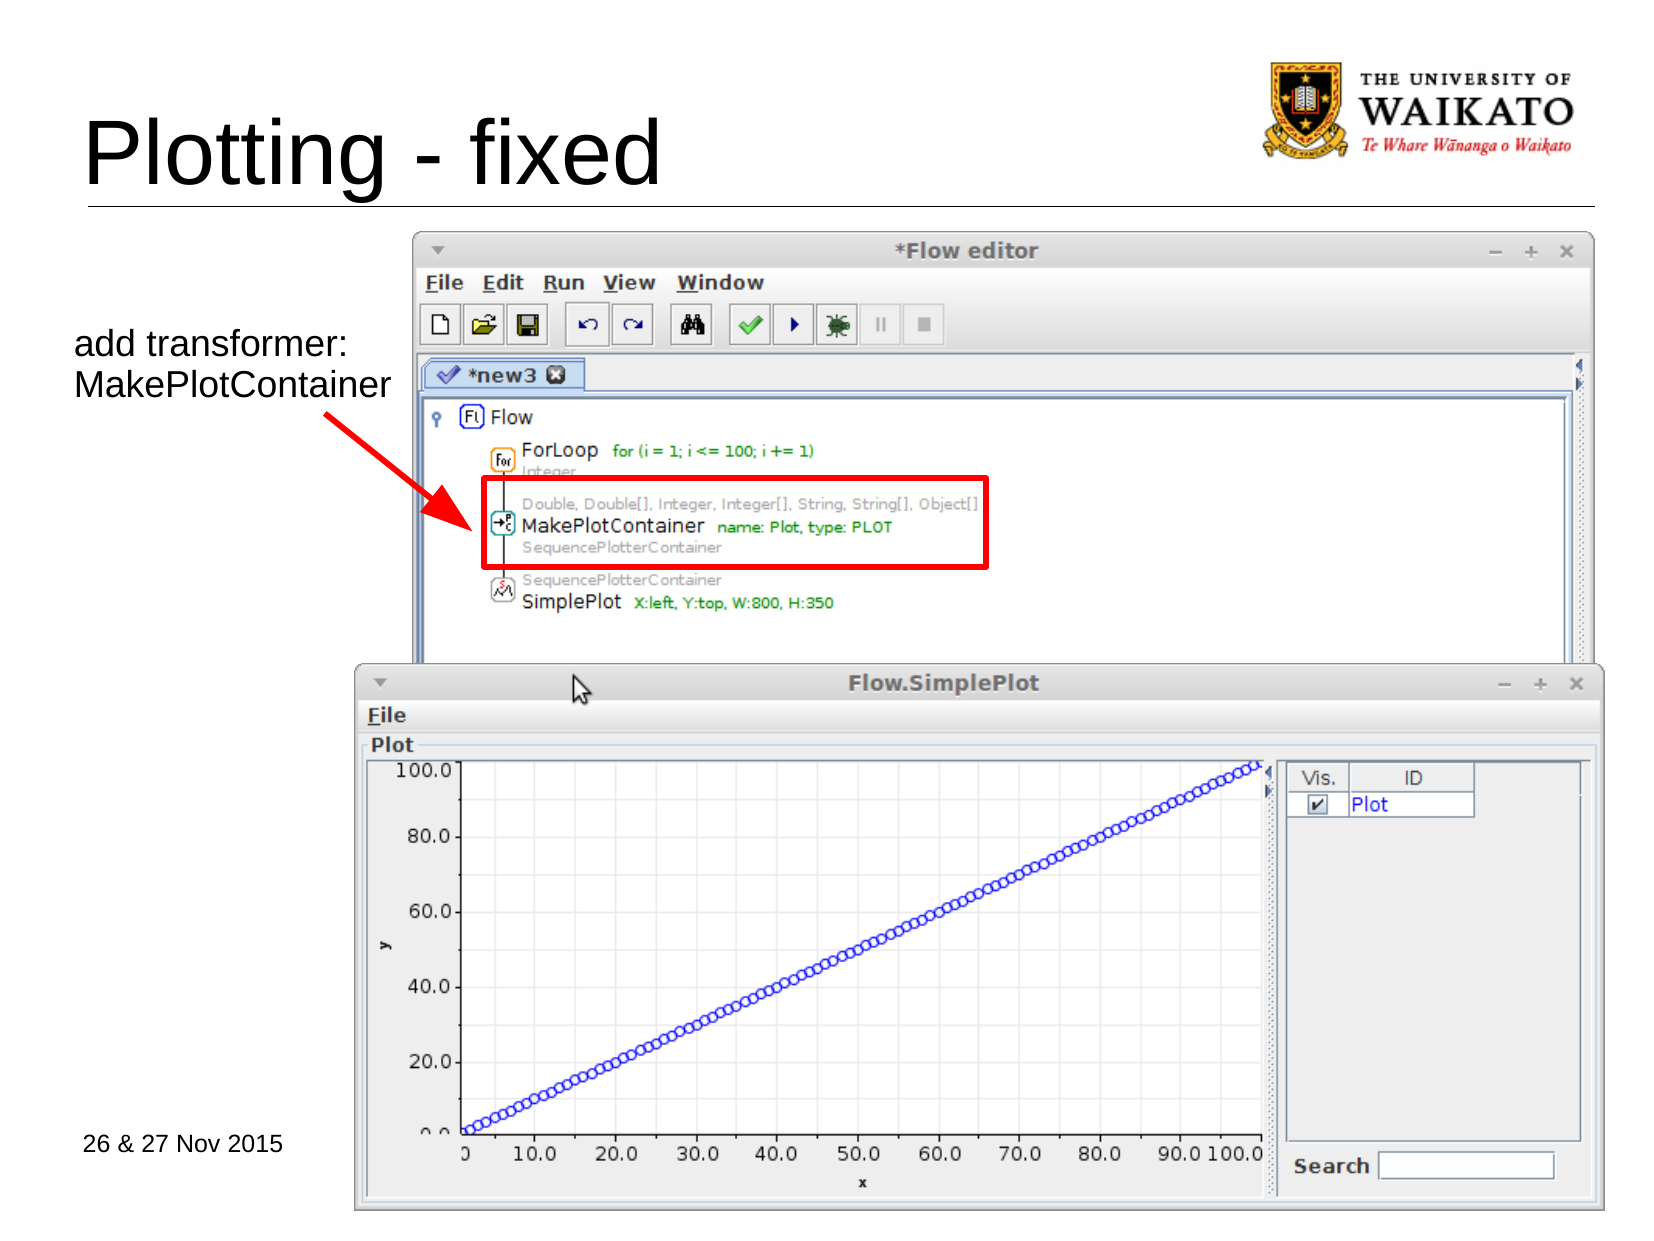

# Plotting - fixed
add transformer:
MakePlotContainer
26 & 27 Nov 2015
Peter Reutemann
14